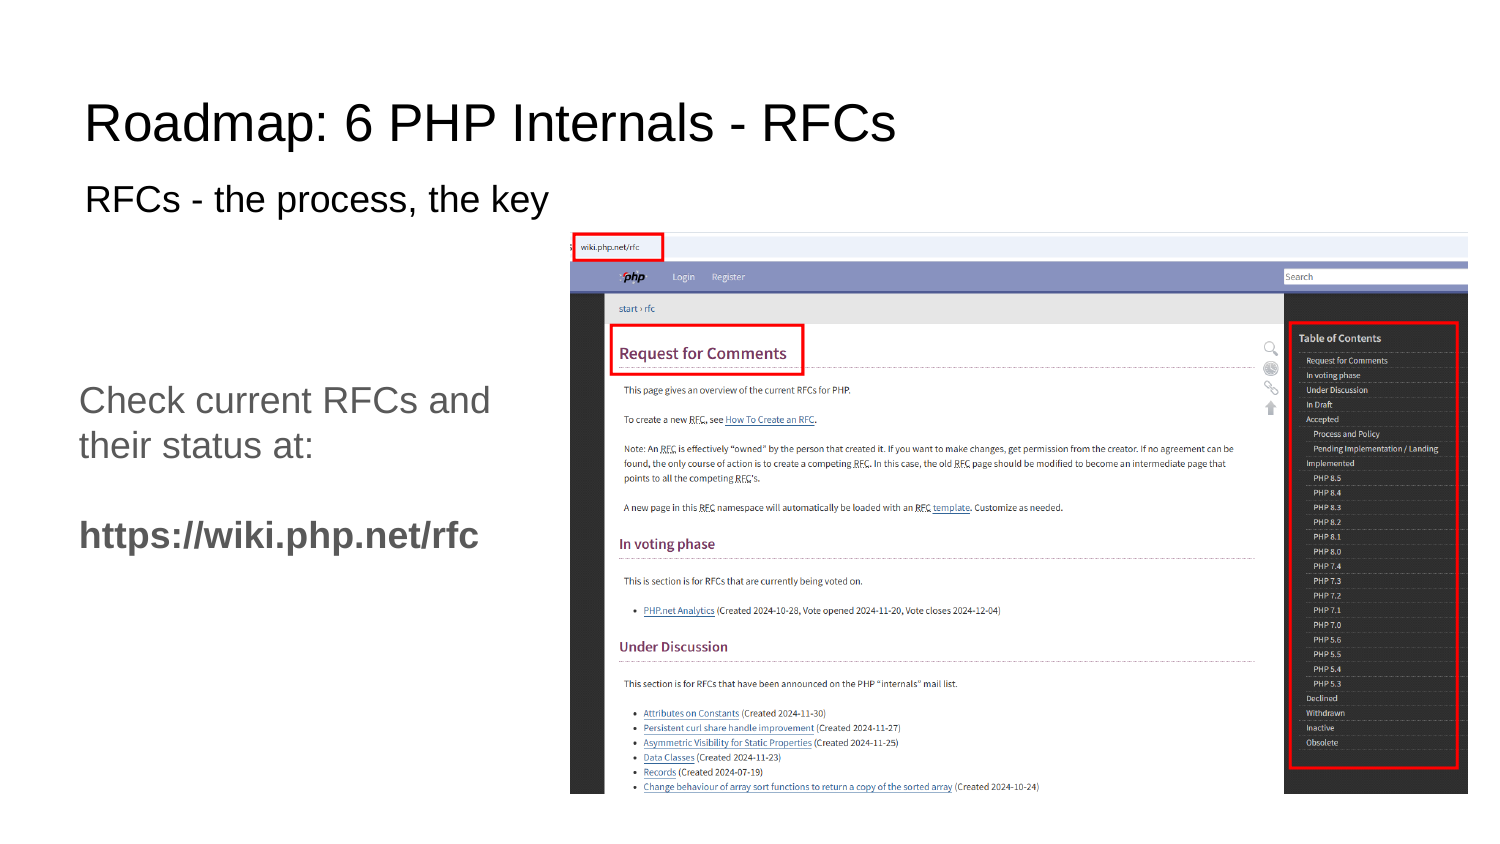

# Roadmap: 6 PHP Internals - RFCs
RFCs - the process, the key
Check current RFCs and their status at:
https://wiki.php.net/rfc